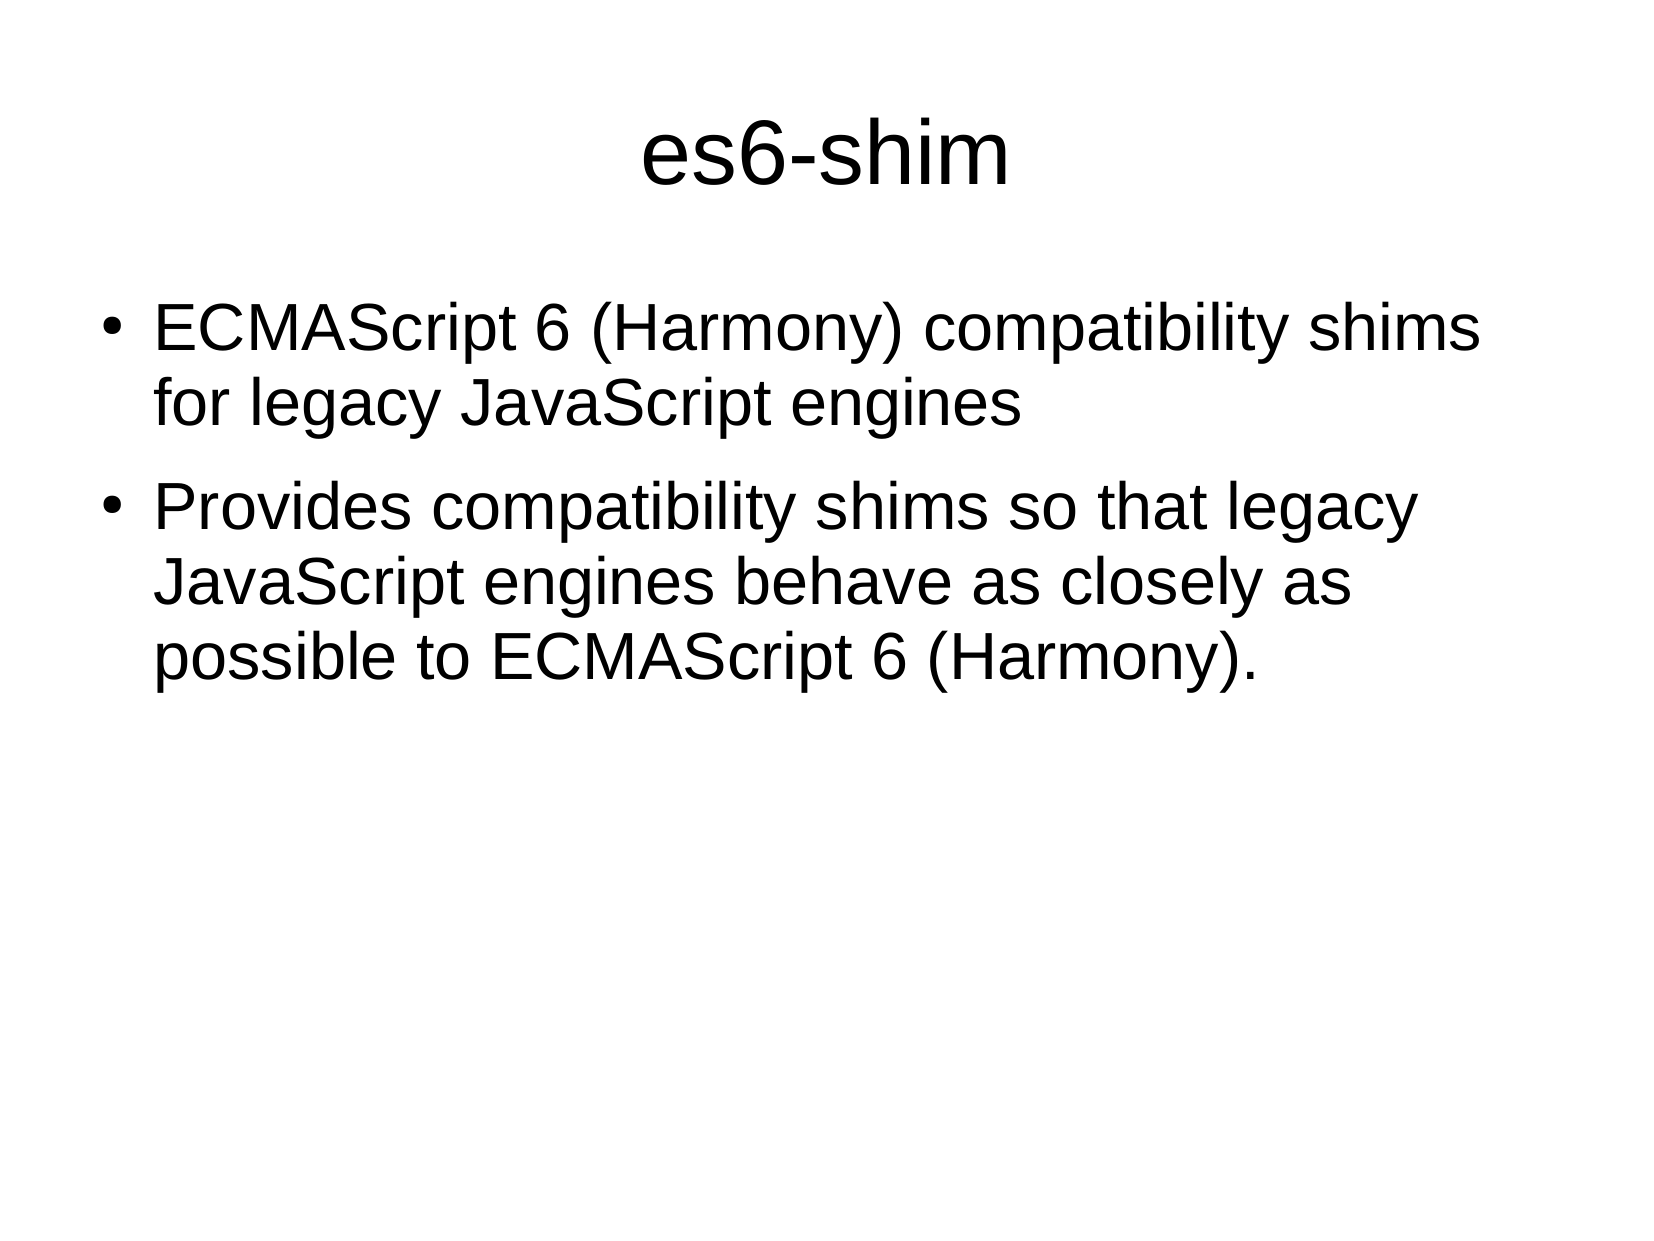

# es6-shim
ECMAScript 6 (Harmony) compatibility shims for legacy JavaScript engines
Provides compatibility shims so that legacy JavaScript engines behave as closely as possible to ECMAScript 6 (Harmony).